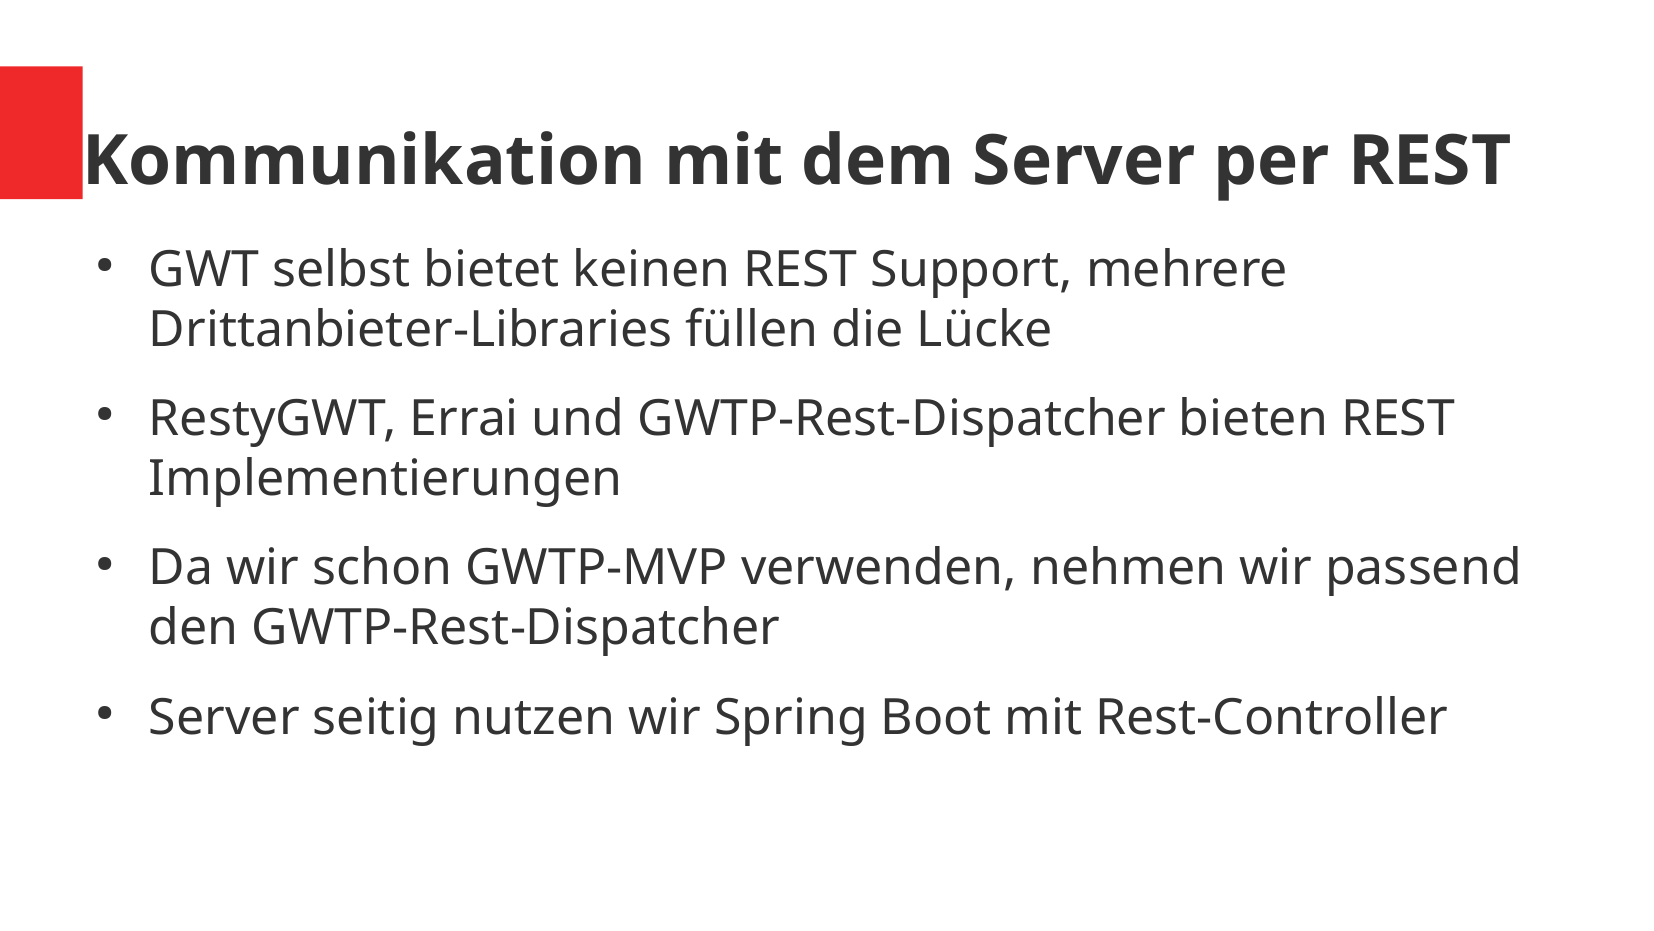

# Kommunikation mit dem Server per REST
GWT selbst bietet keinen REST Support, mehrere Drittanbieter-Libraries füllen die Lücke
RestyGWT, Errai und GWTP-Rest-Dispatcher bieten REST Implementierungen
Da wir schon GWTP-MVP verwenden, nehmen wir passend den GWTP-Rest-Dispatcher
Server seitig nutzen wir Spring Boot mit Rest-Controller